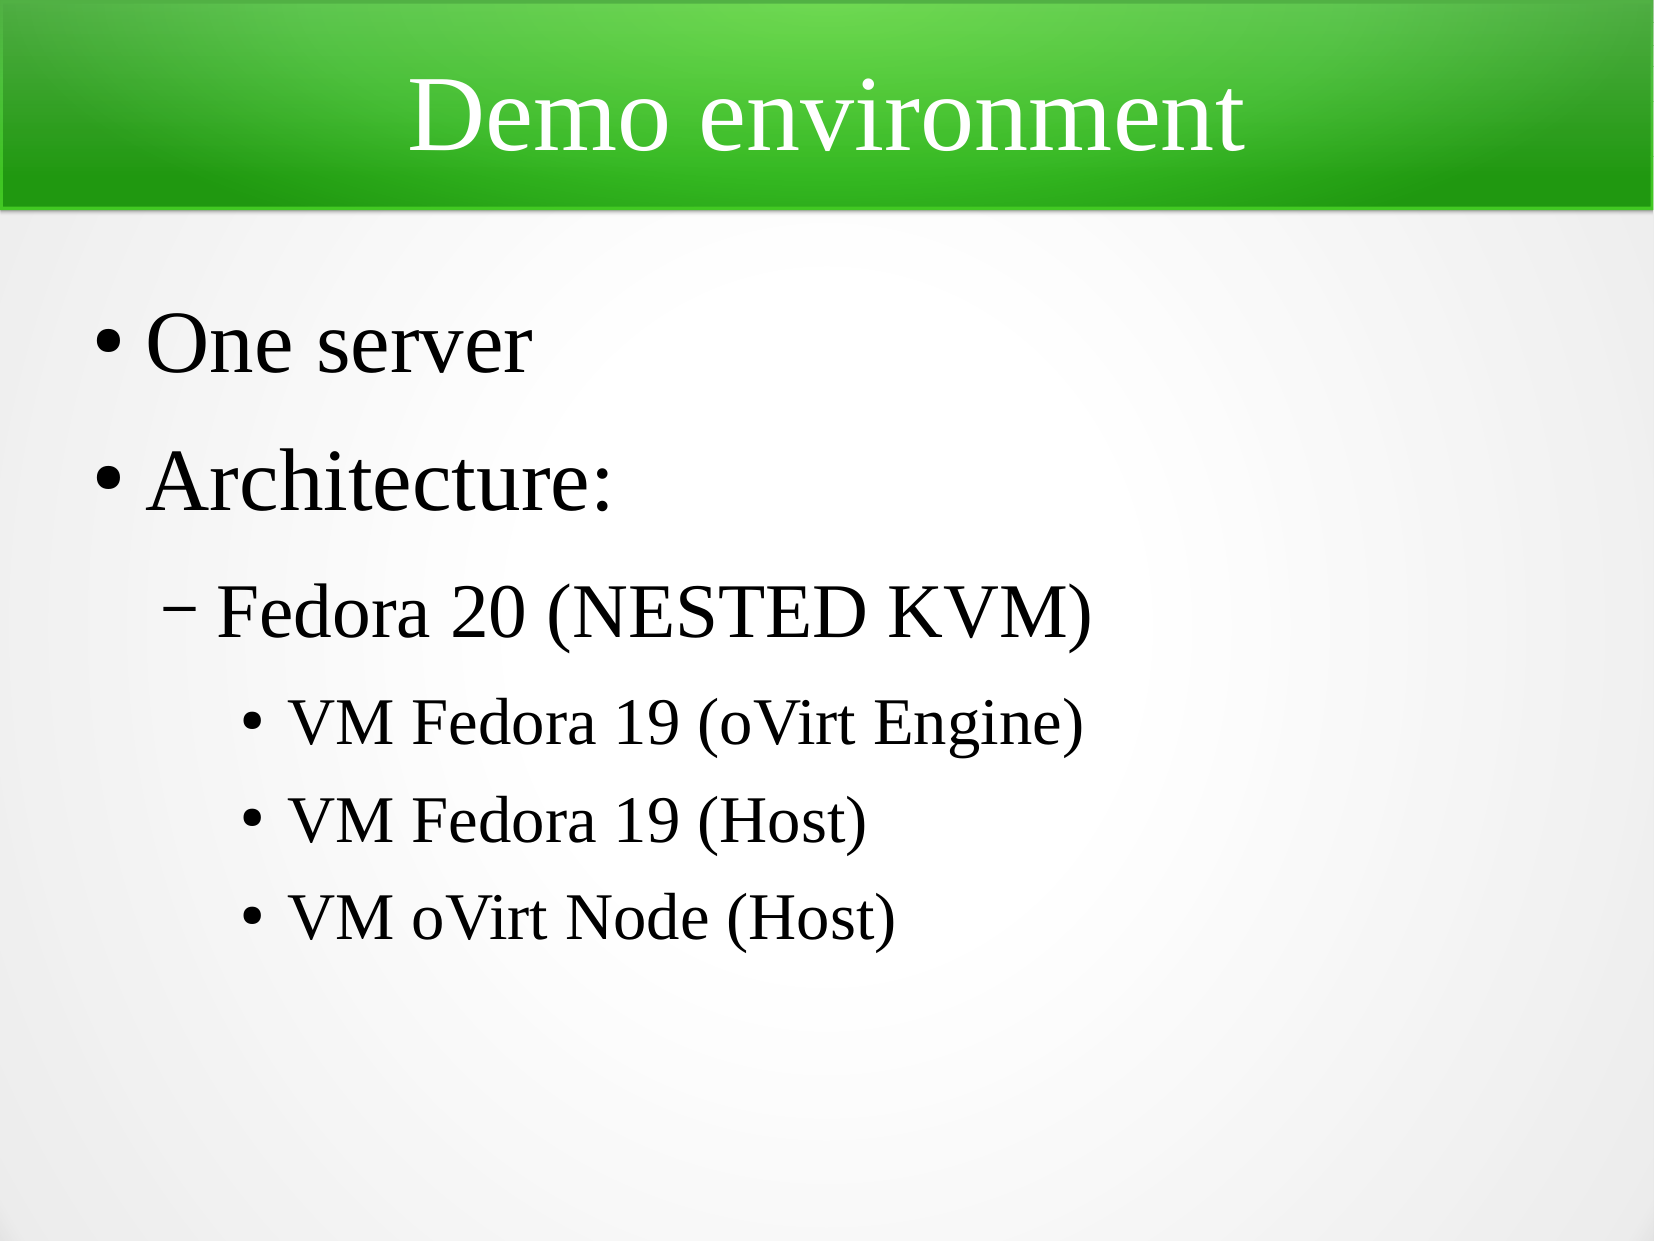

# Demo environment
One server
Architecture:
Fedora 20 (NESTED KVM)
VM Fedora 19 (oVirt Engine)
VM Fedora 19 (Host)
VM oVirt Node (Host)